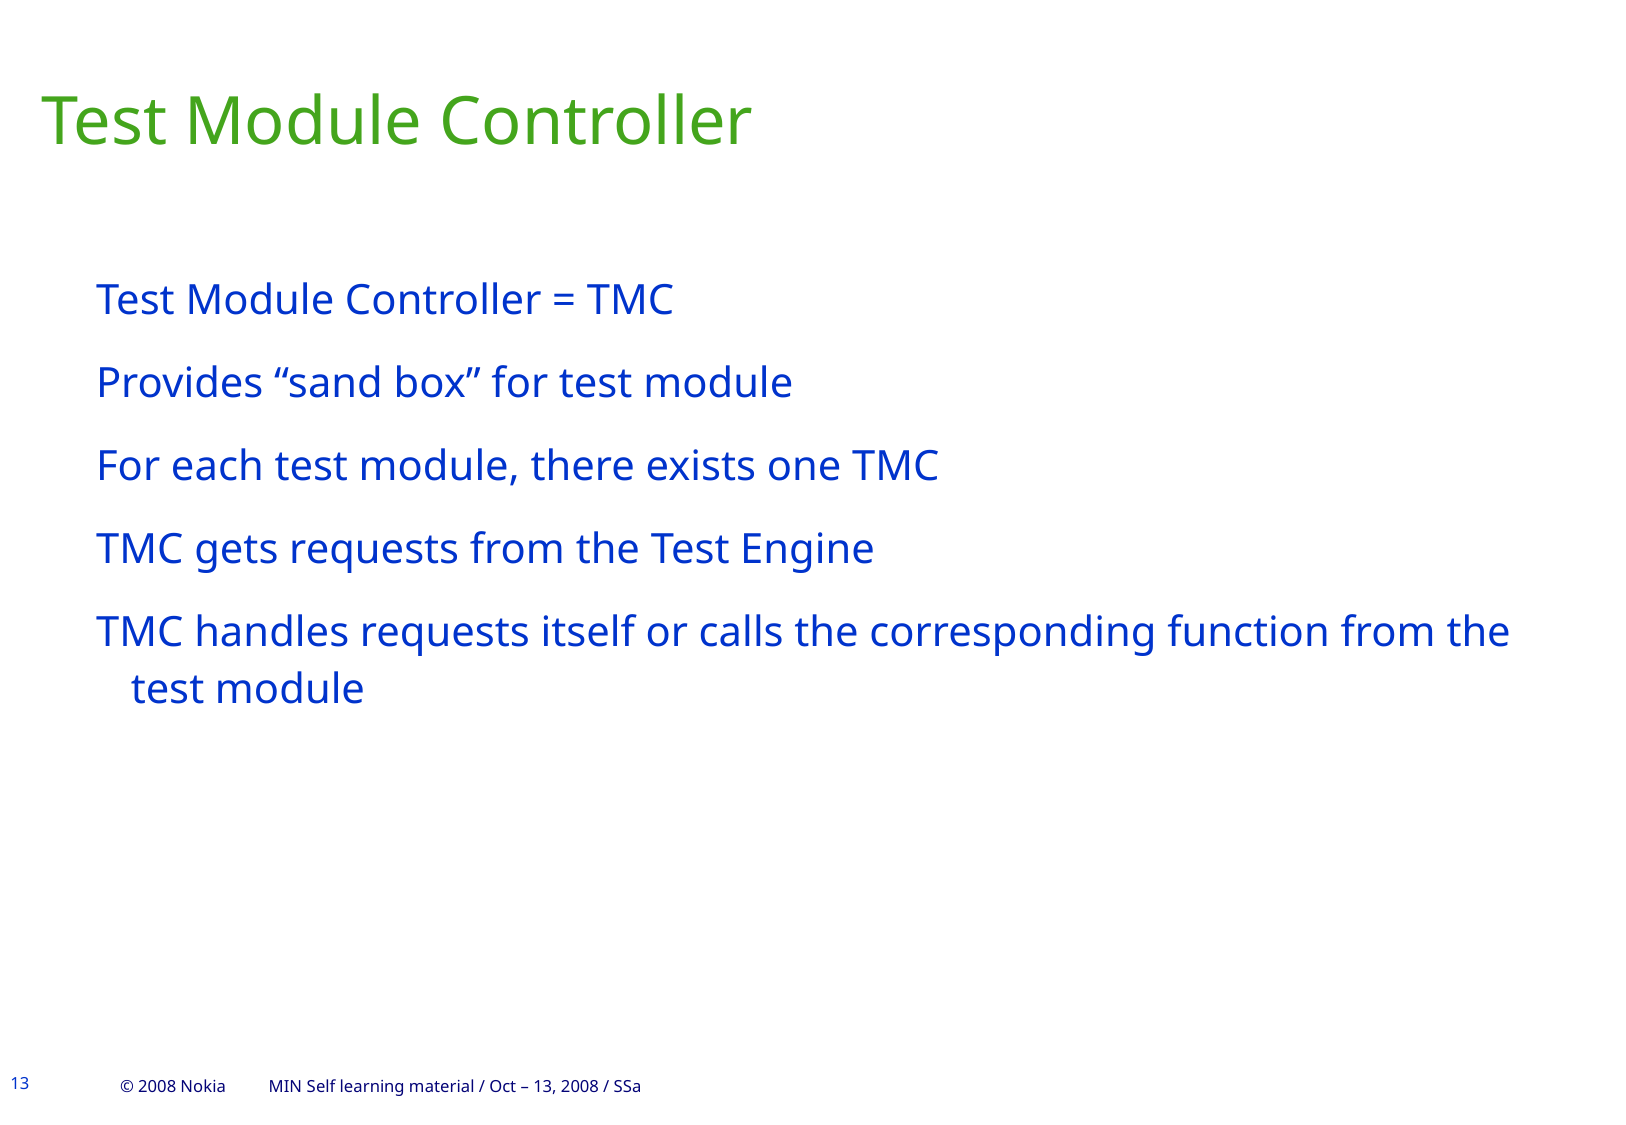

# Test Module Controller
Test Module Controller = TMC
Provides “sand box” for test module
For each test module, there exists one TMC
TMC gets requests from the Test Engine
TMC handles requests itself or calls the corresponding function from the test module